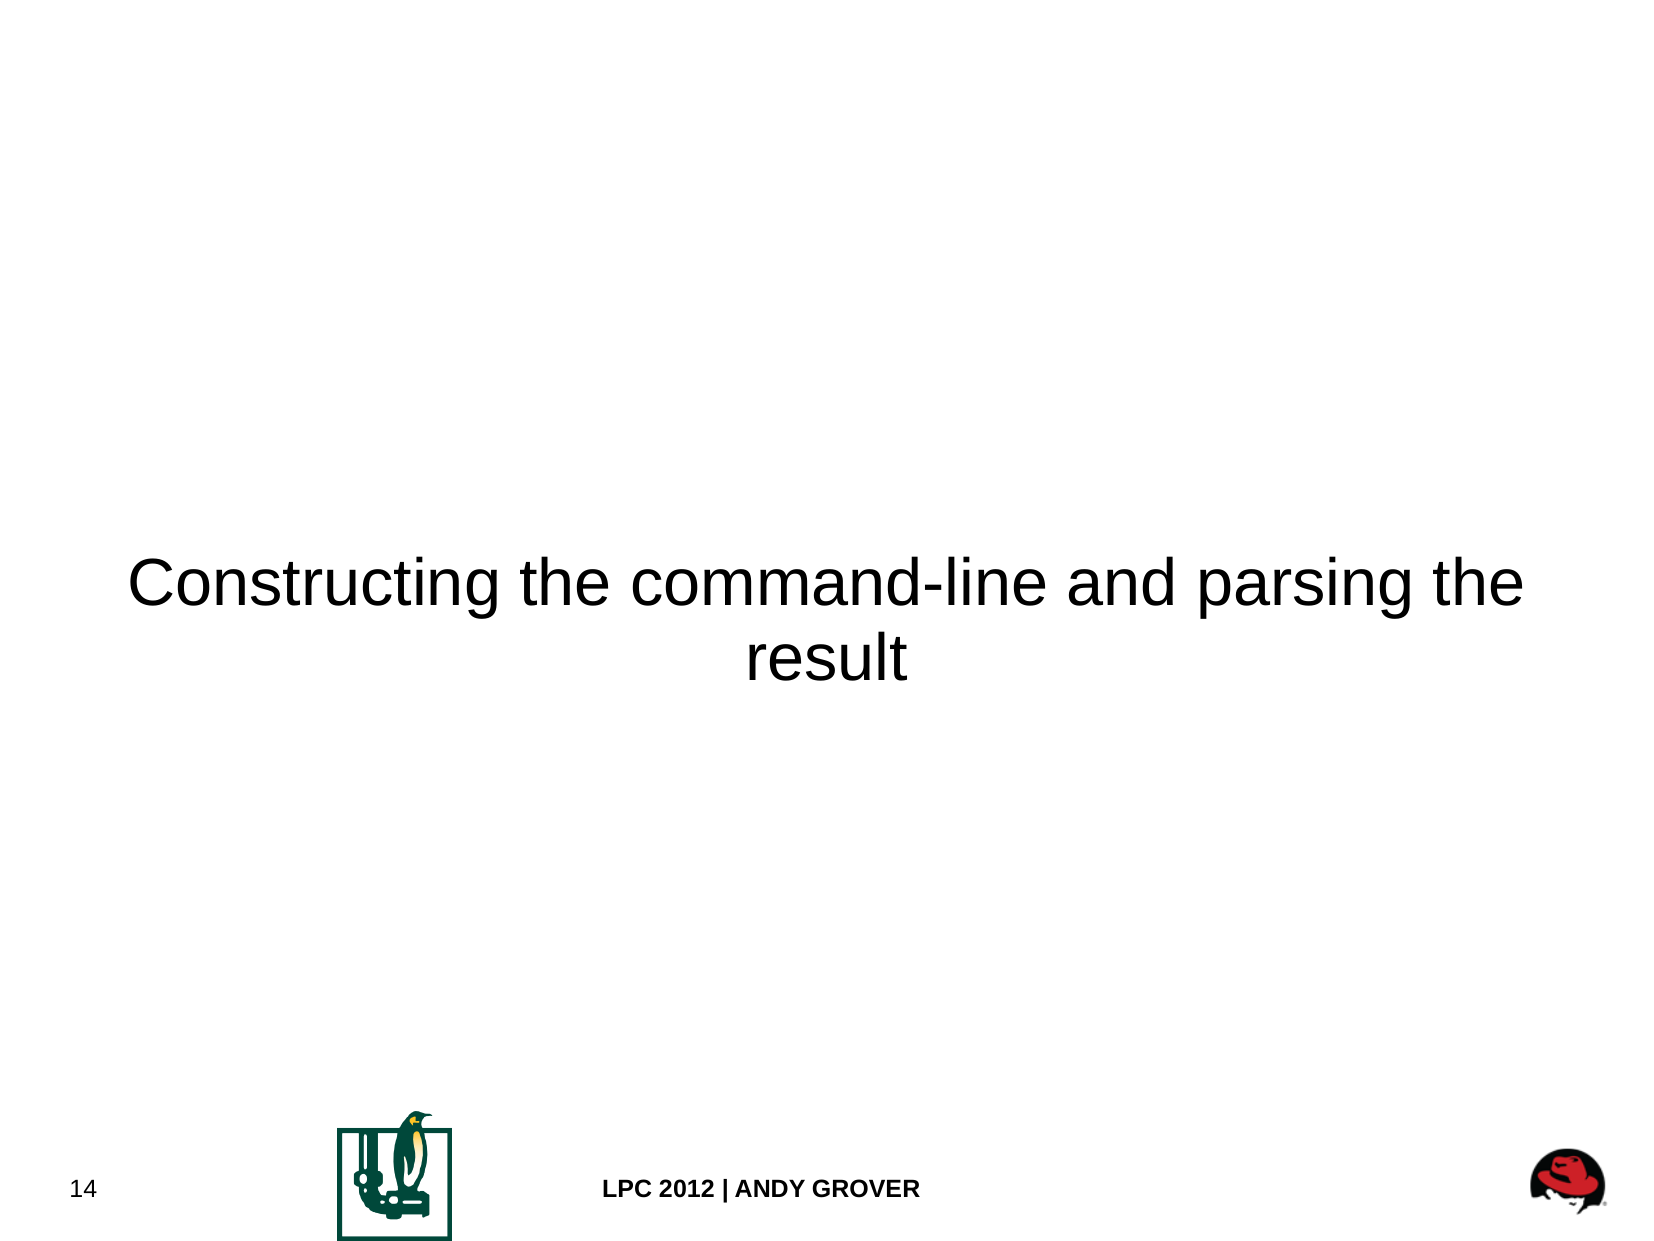

# Constructing the command-line and parsing the result